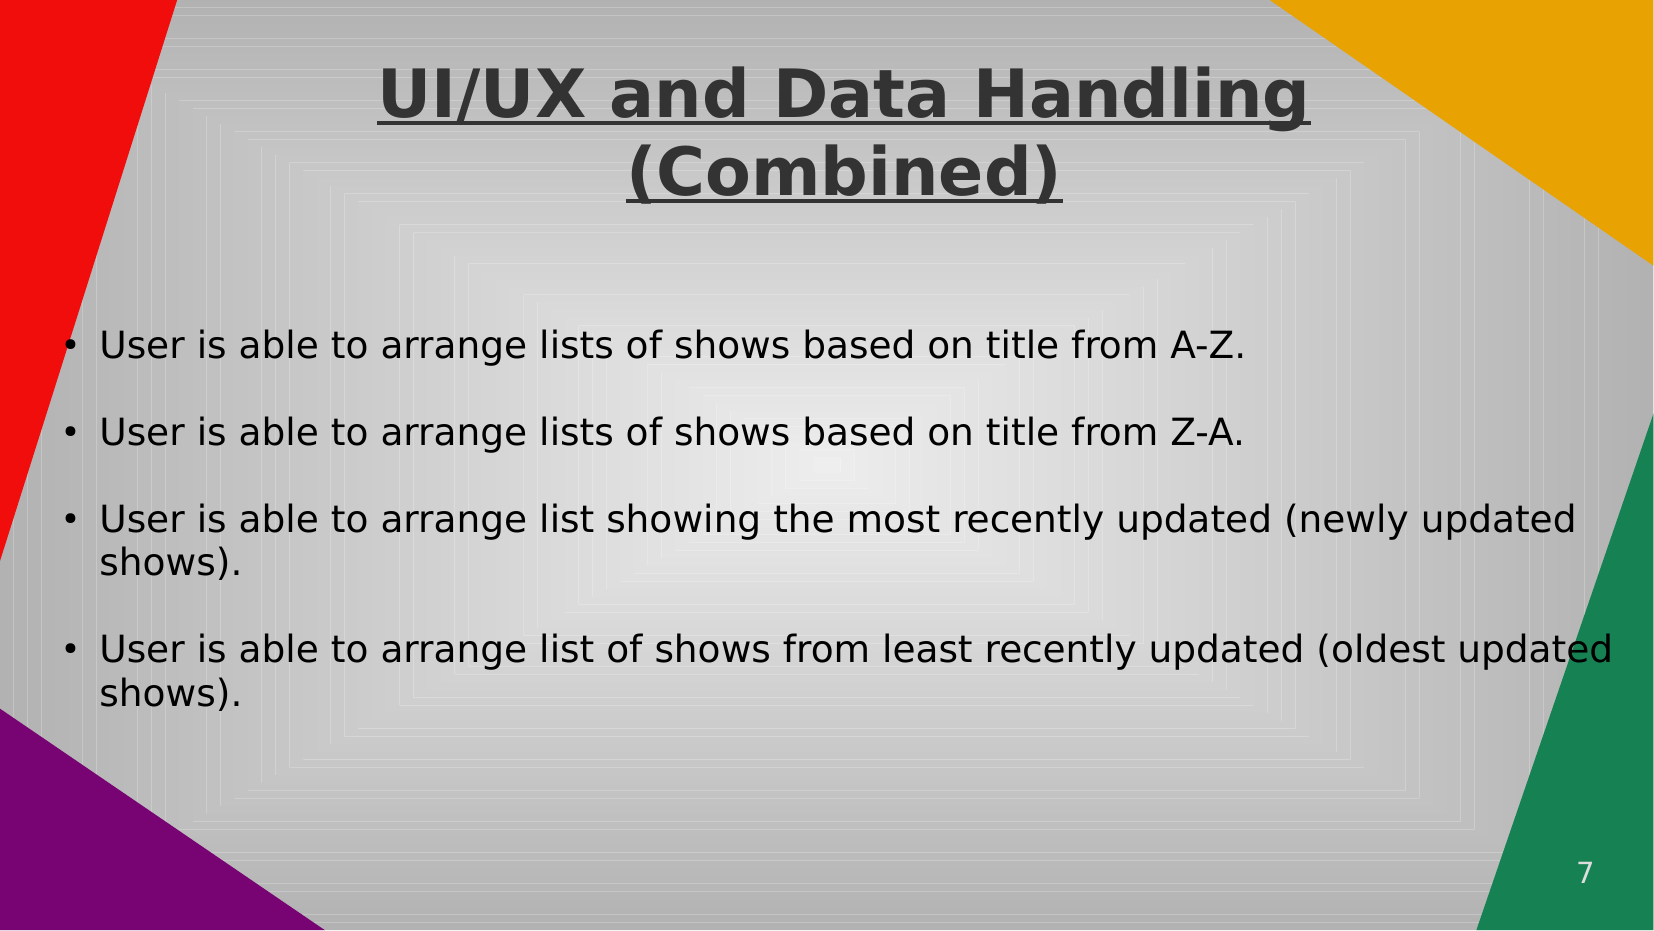

# UI/UX and Data Handling (Combined)
User is able to arrange lists of shows based on title from A-Z.
User is able to arrange lists of shows based on title from Z-A.
User is able to arrange list showing the most recently updated (newly updated shows).
User is able to arrange list of shows from least recently updated (oldest updated shows).
7